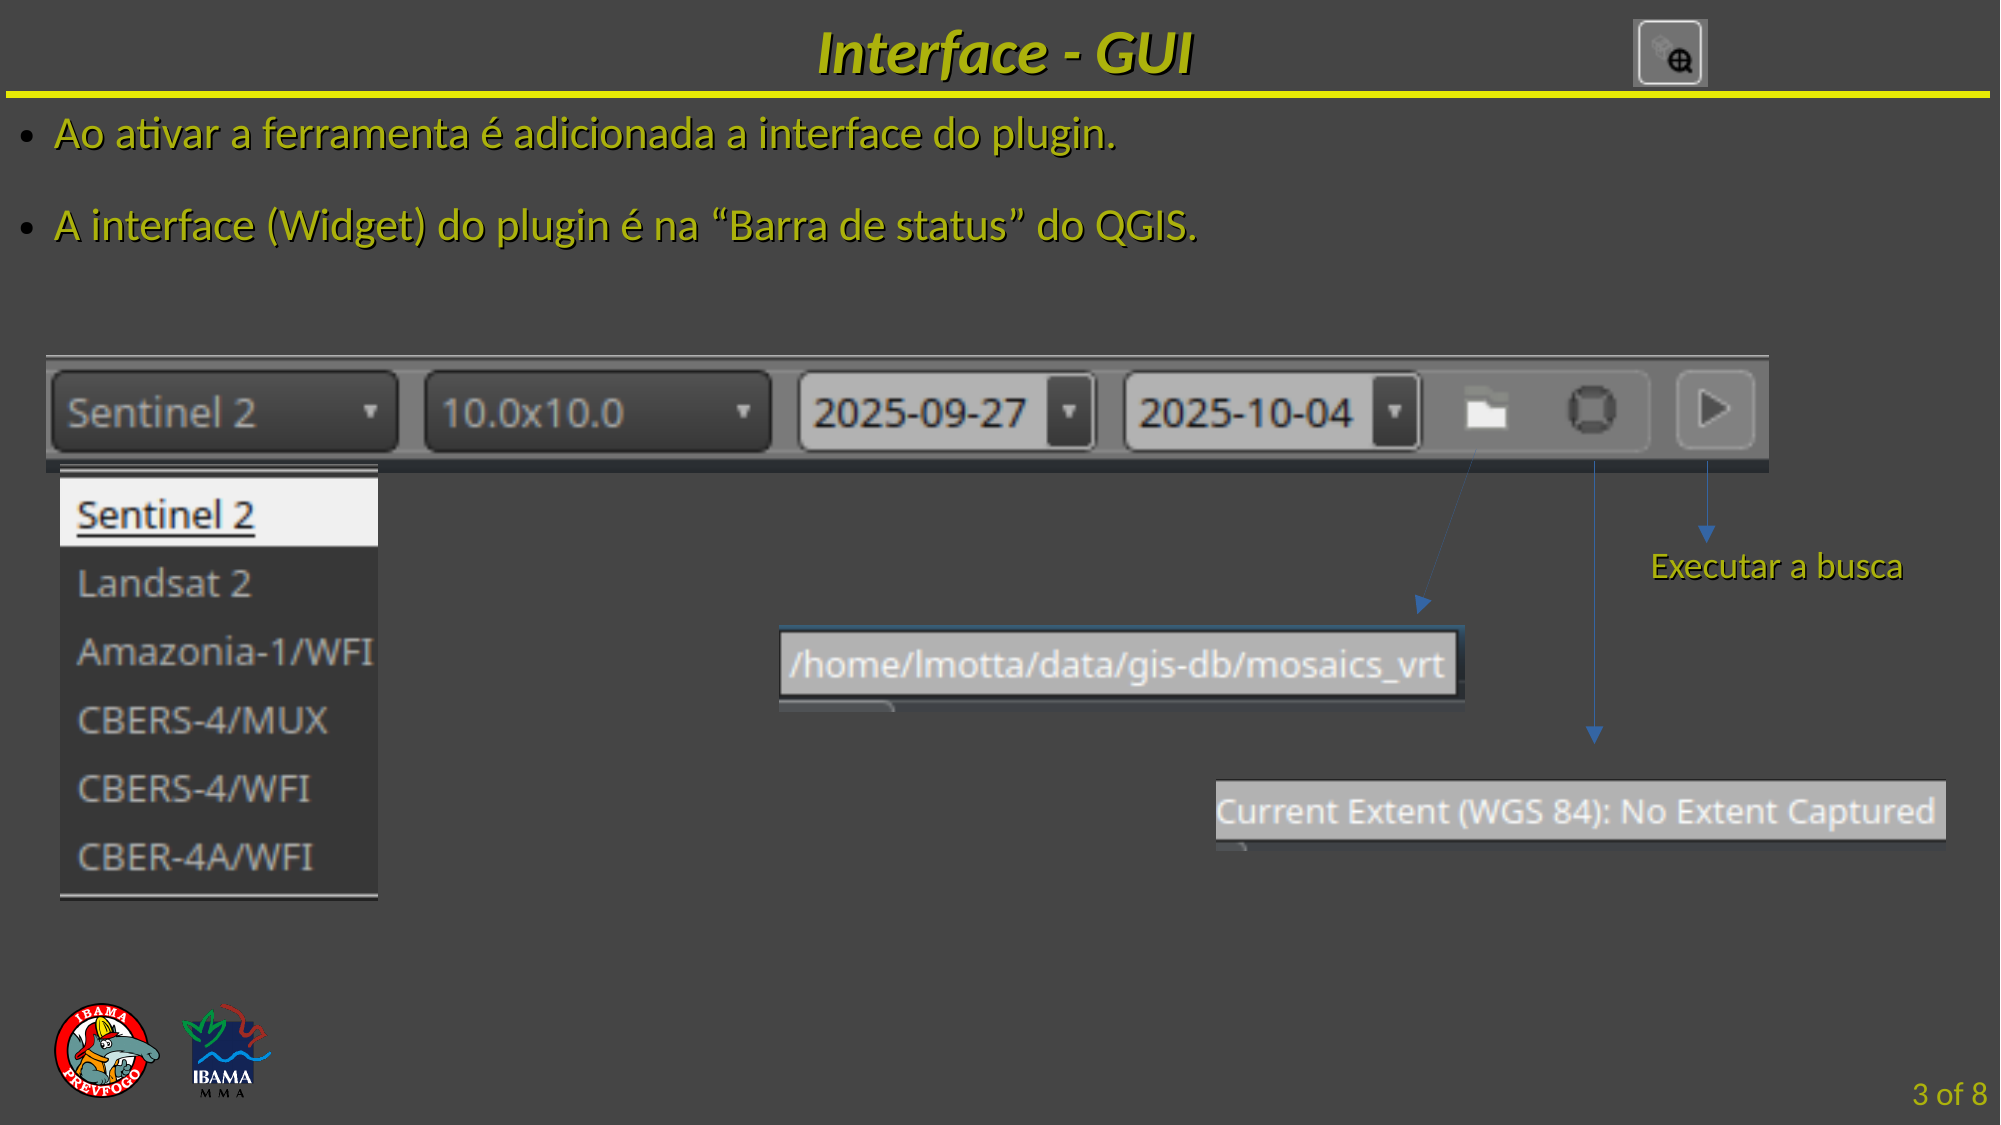

# Interface - GUI
Ao ativar a ferramenta é adicionada a interface do plugin.
A interface (Widget) do plugin é na “Barra de status” do QGIS.
Executar a busca
 of 8